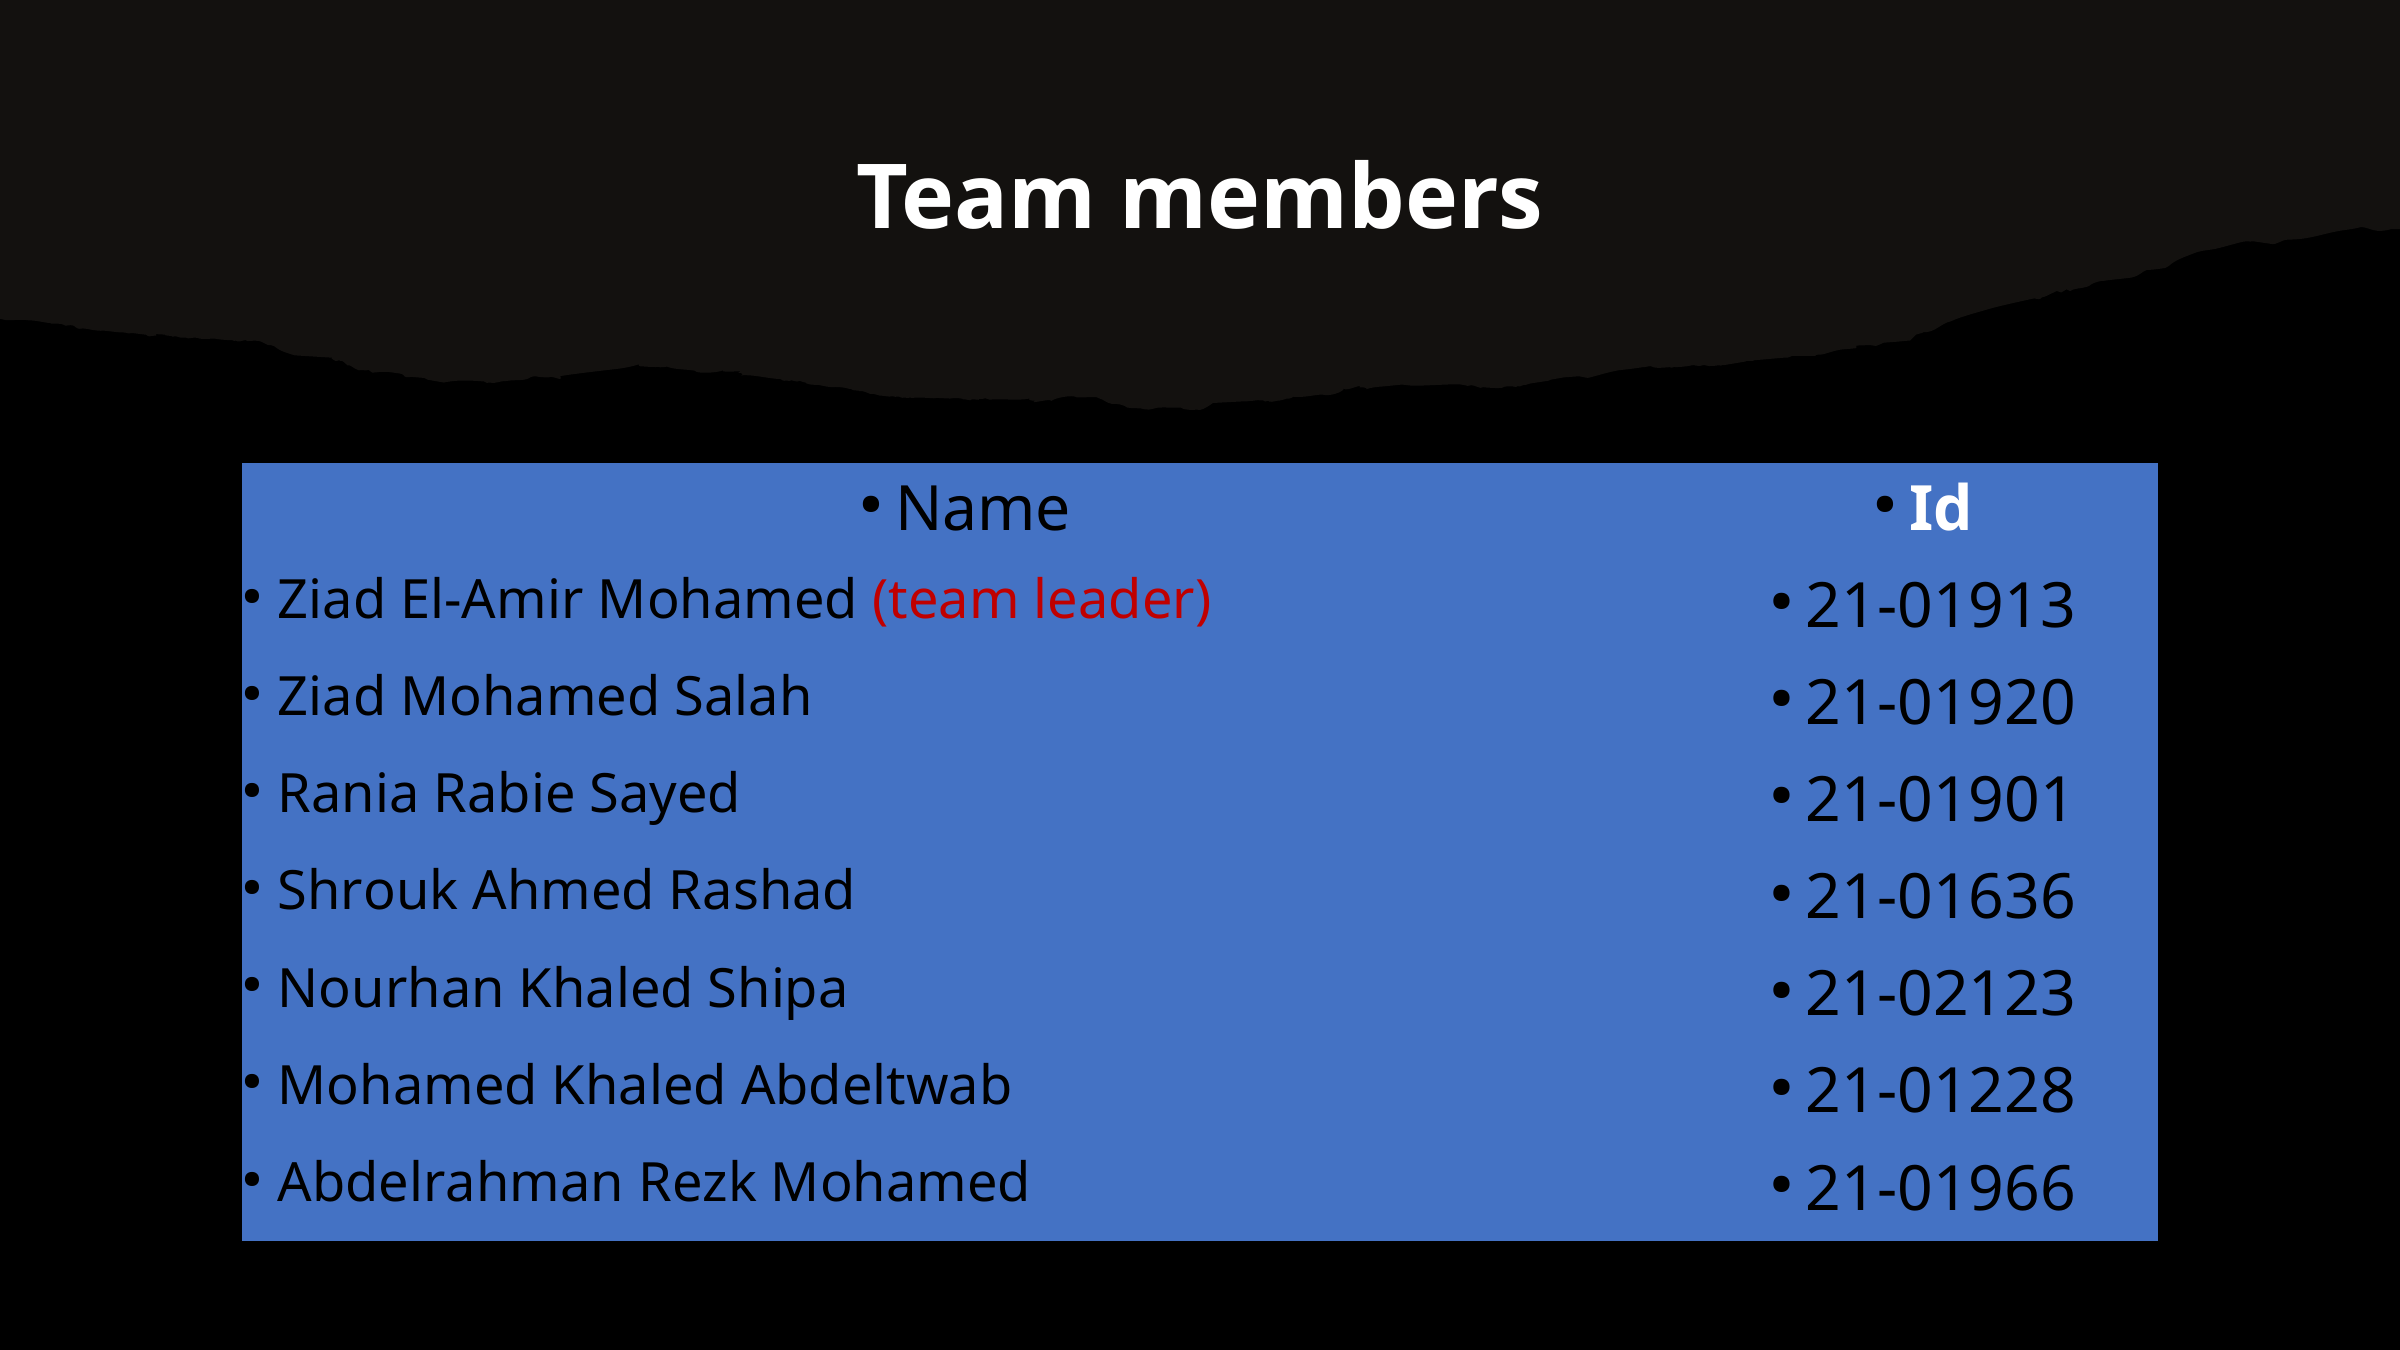

Team members
| Name | Id |
| --- | --- |
| Ziad El-Amir Mohamed (team leader) | 21-01913 |
| Ziad Mohamed Salah | 21-01920 |
| Rania Rabie Sayed | 21-01901 |
| Shrouk Ahmed Rashad | 21-01636 |
| Nourhan Khaled Shipa | 21-02123 |
| Mohamed Khaled Abdeltwab | 21-01228 |
| Abdelrahman Rezk Mohamed | 21-01966 |